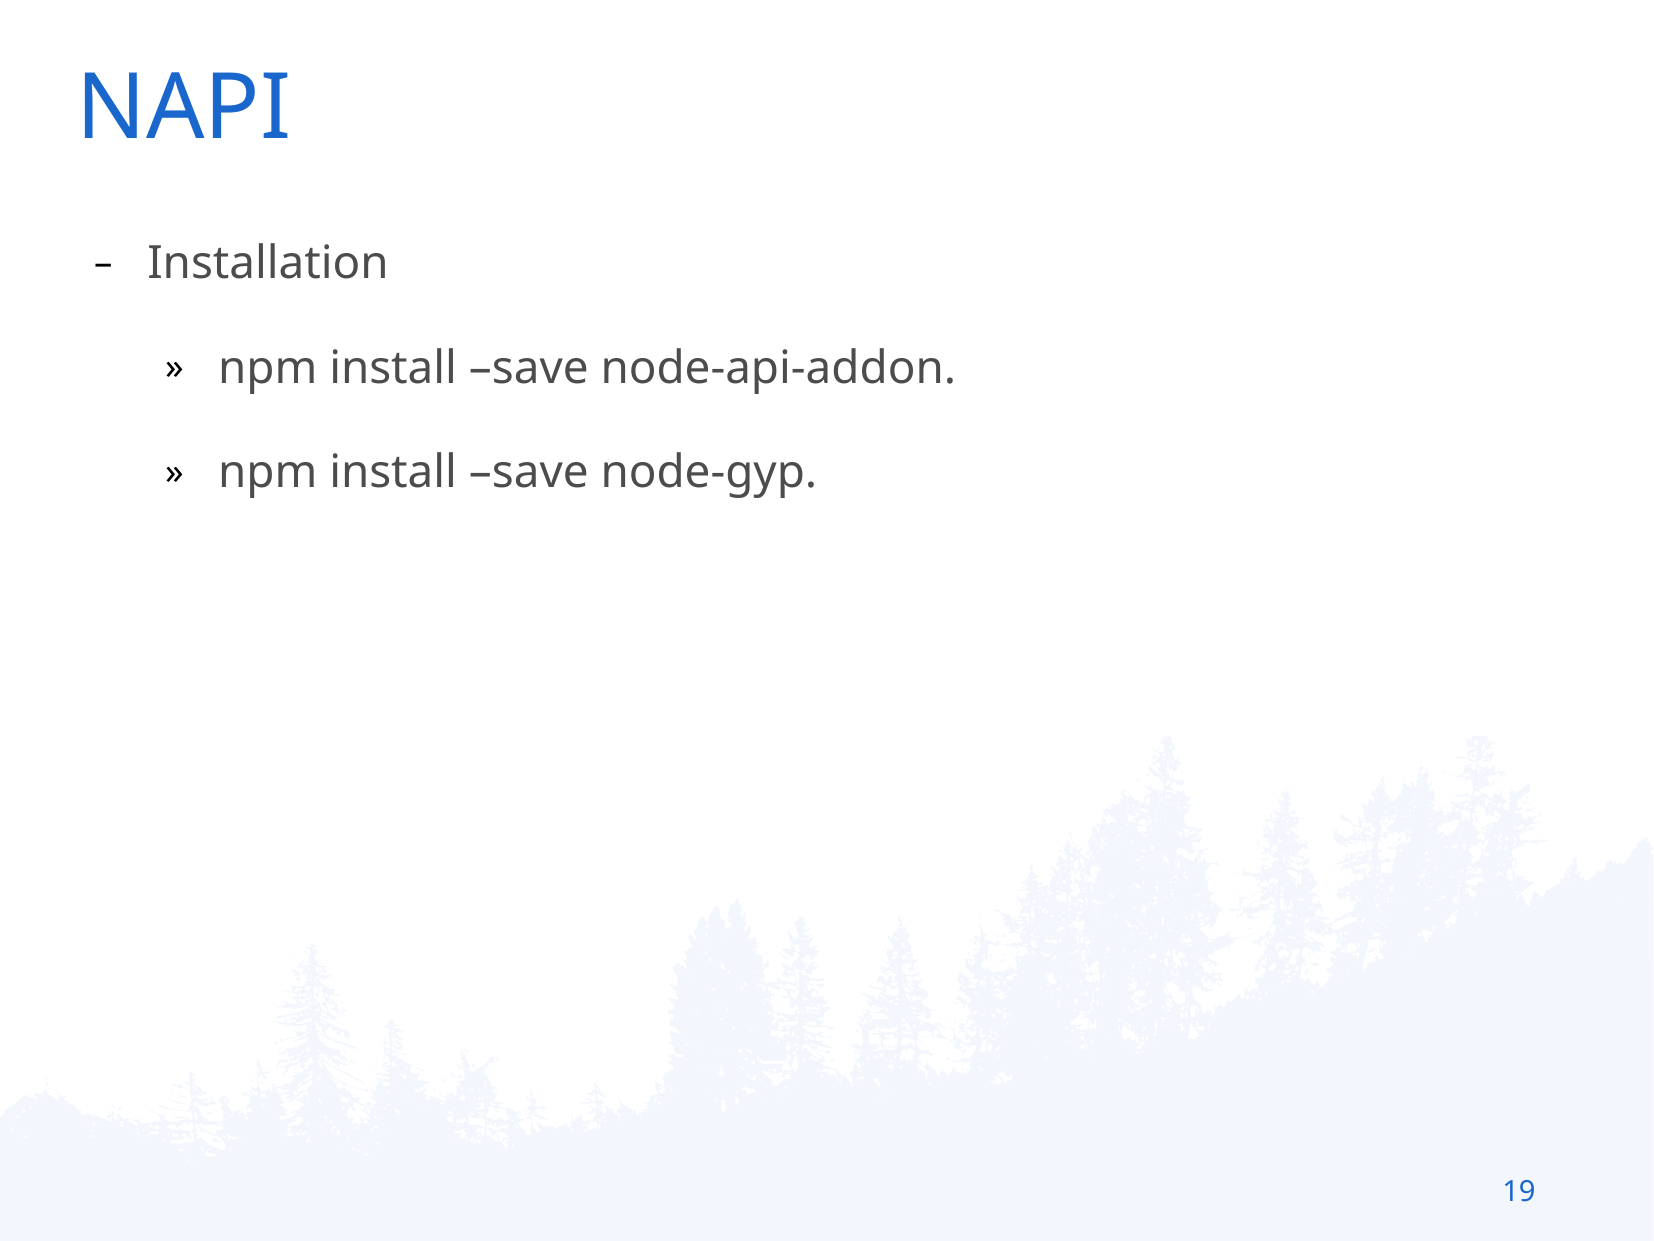

# NAPI
Installation
npm install –save node-api-addon.
npm install –save node-gyp.
19